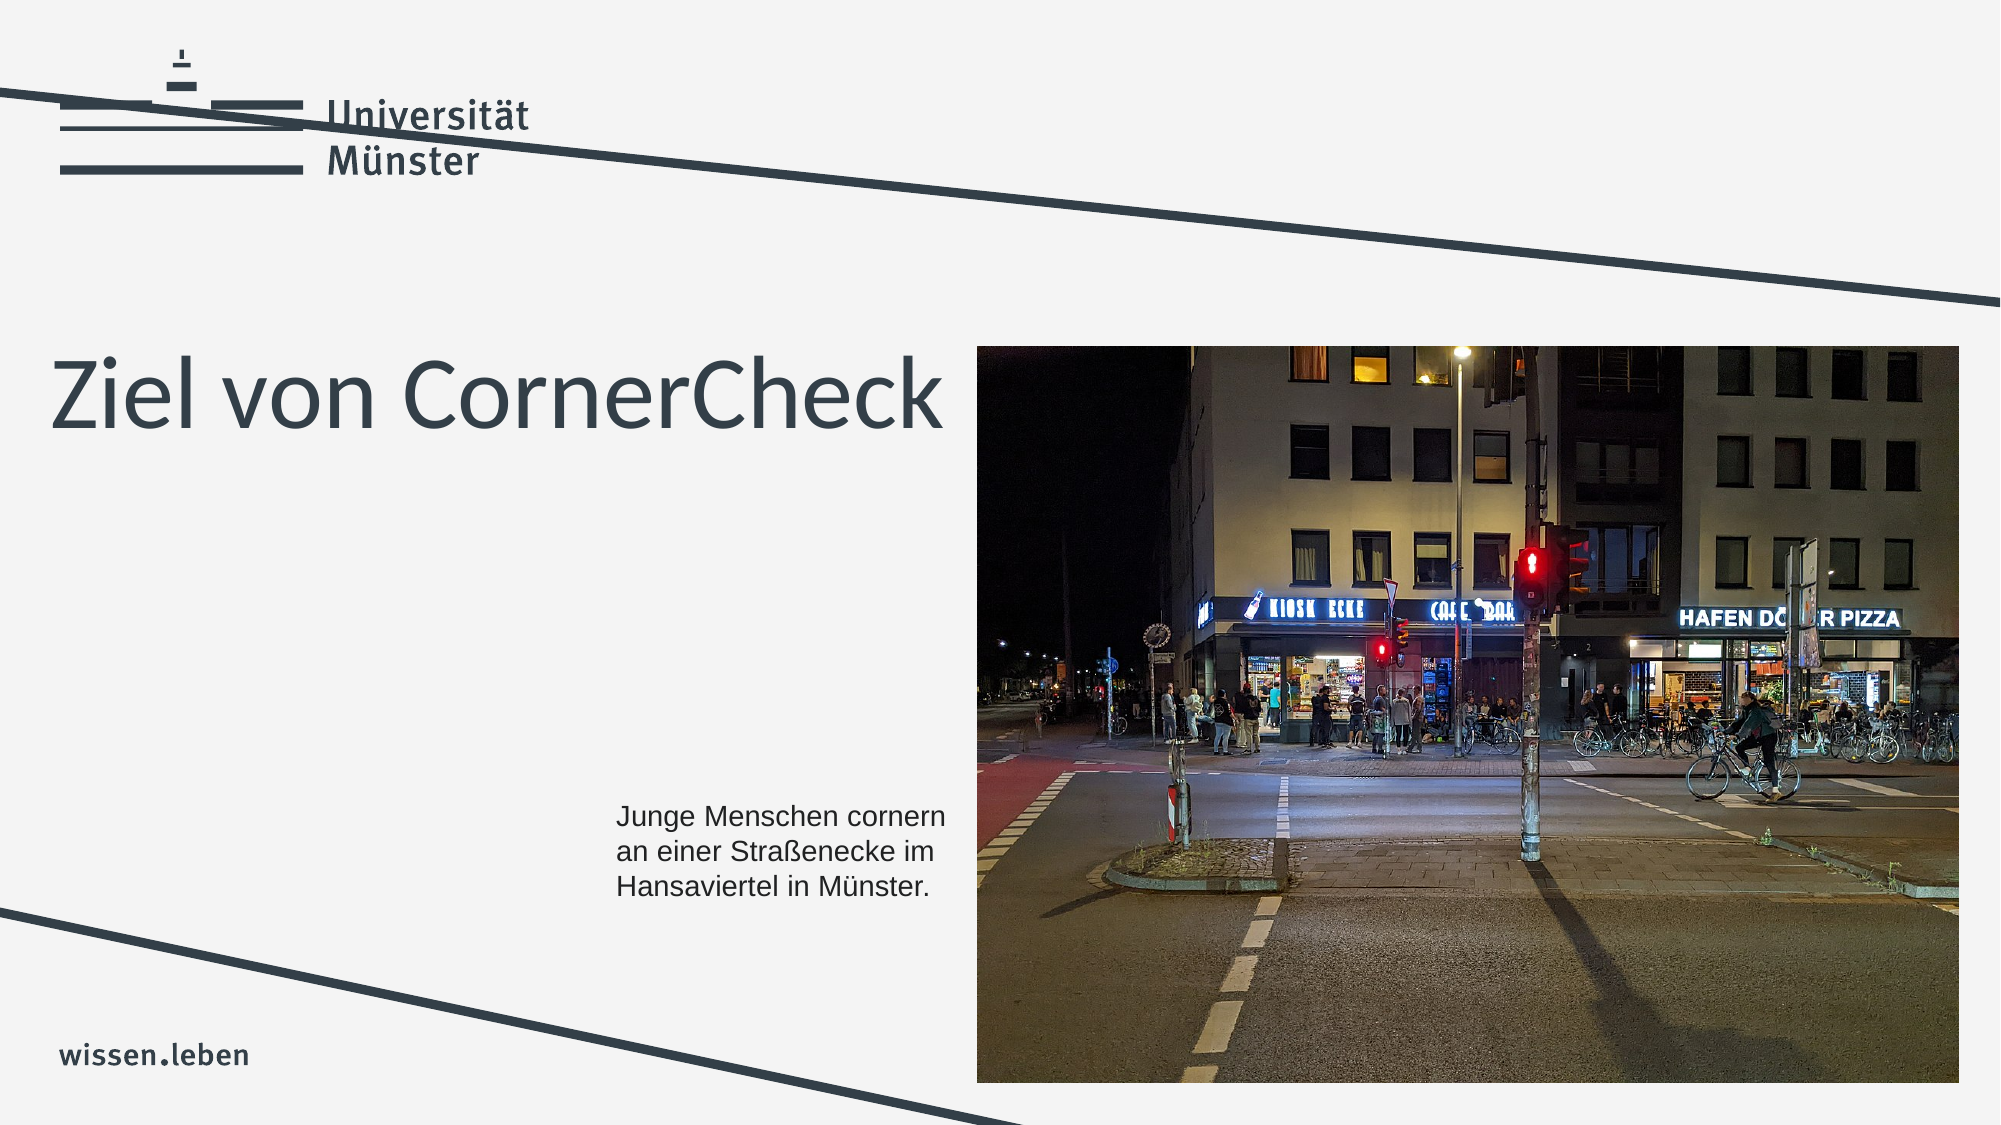

Ziel von CornerCheck
Junge Menschen cornern an einer Straßenecke im Hansaviertel in Münster.